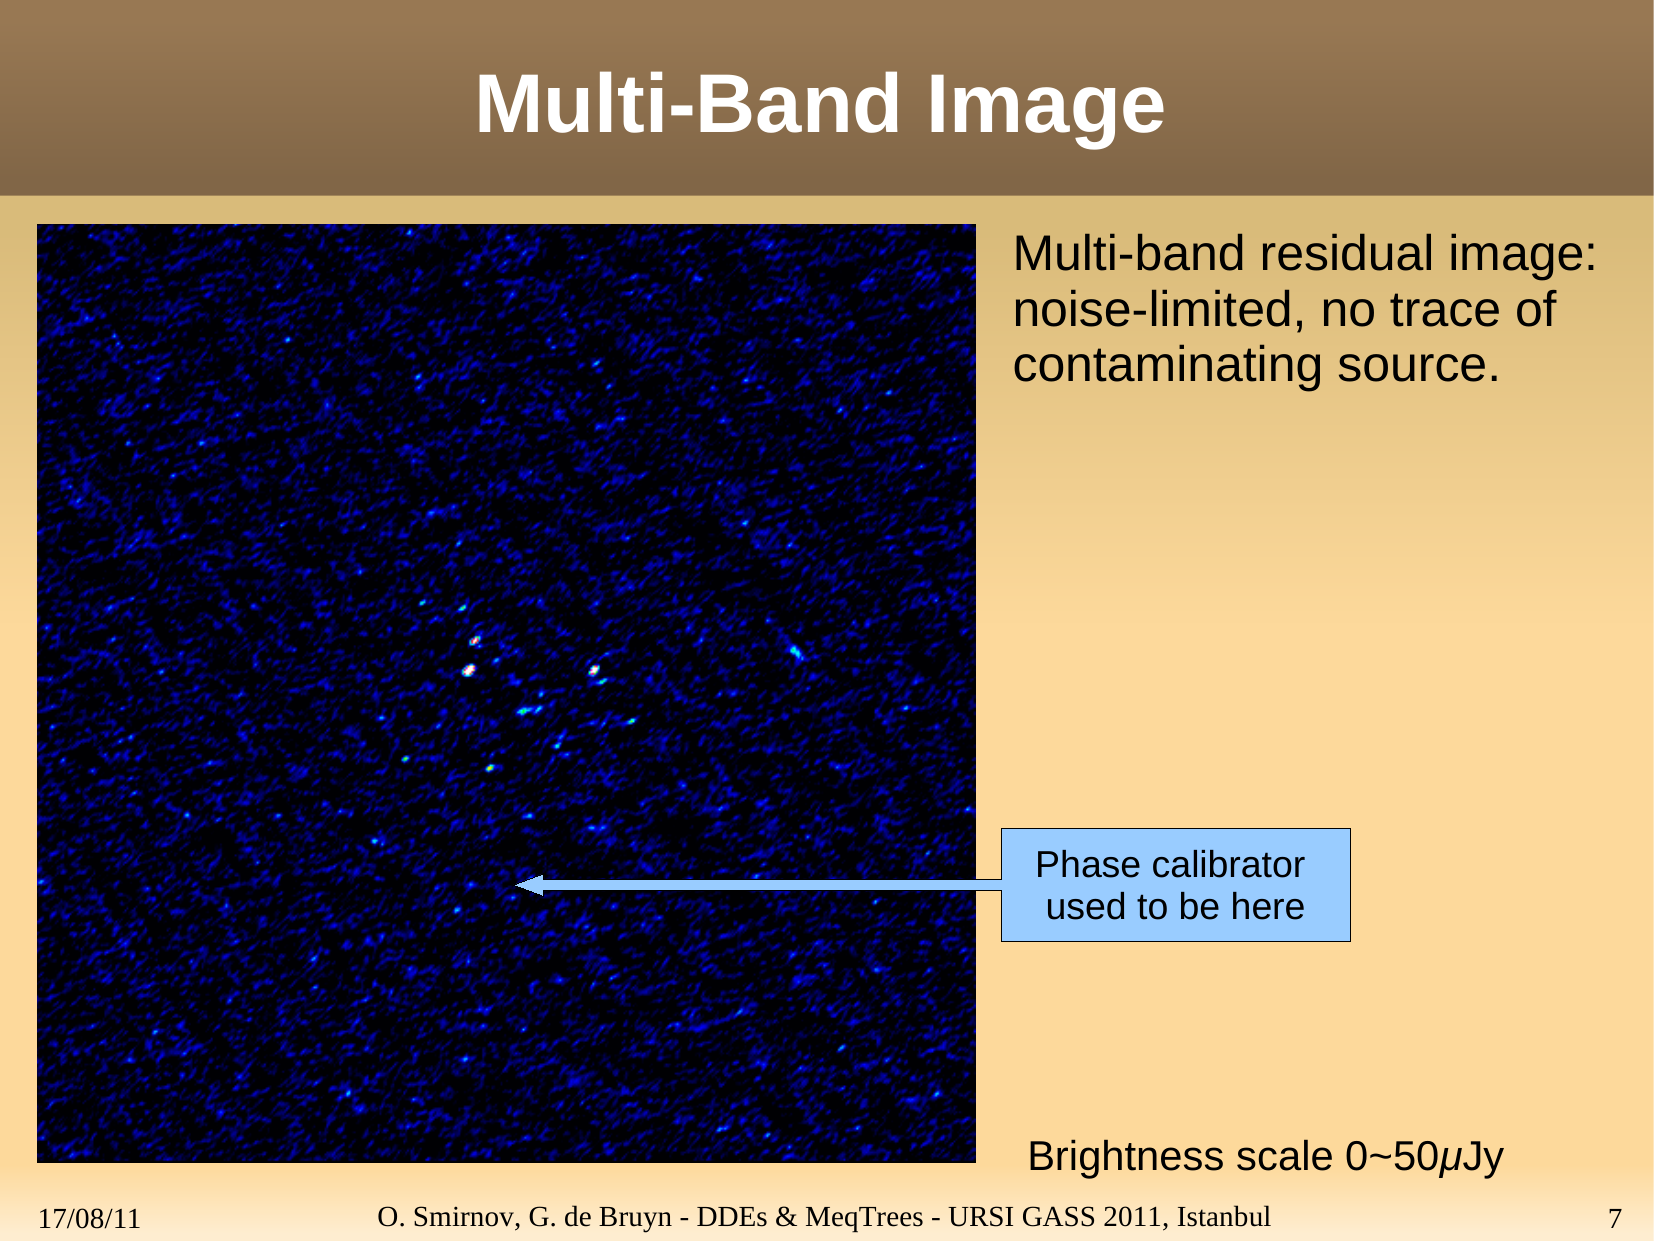

# Multi-Band Image
Multi-band residual image:
noise-limited, no trace of contaminating source.
Phase calibrator
used to be here
Brightness scale 0~50μJy
O. Smirnov, G. de Bruyn - DDEs & MeqTrees - URSI GASS 2011, Istanbul
17/08/11
7